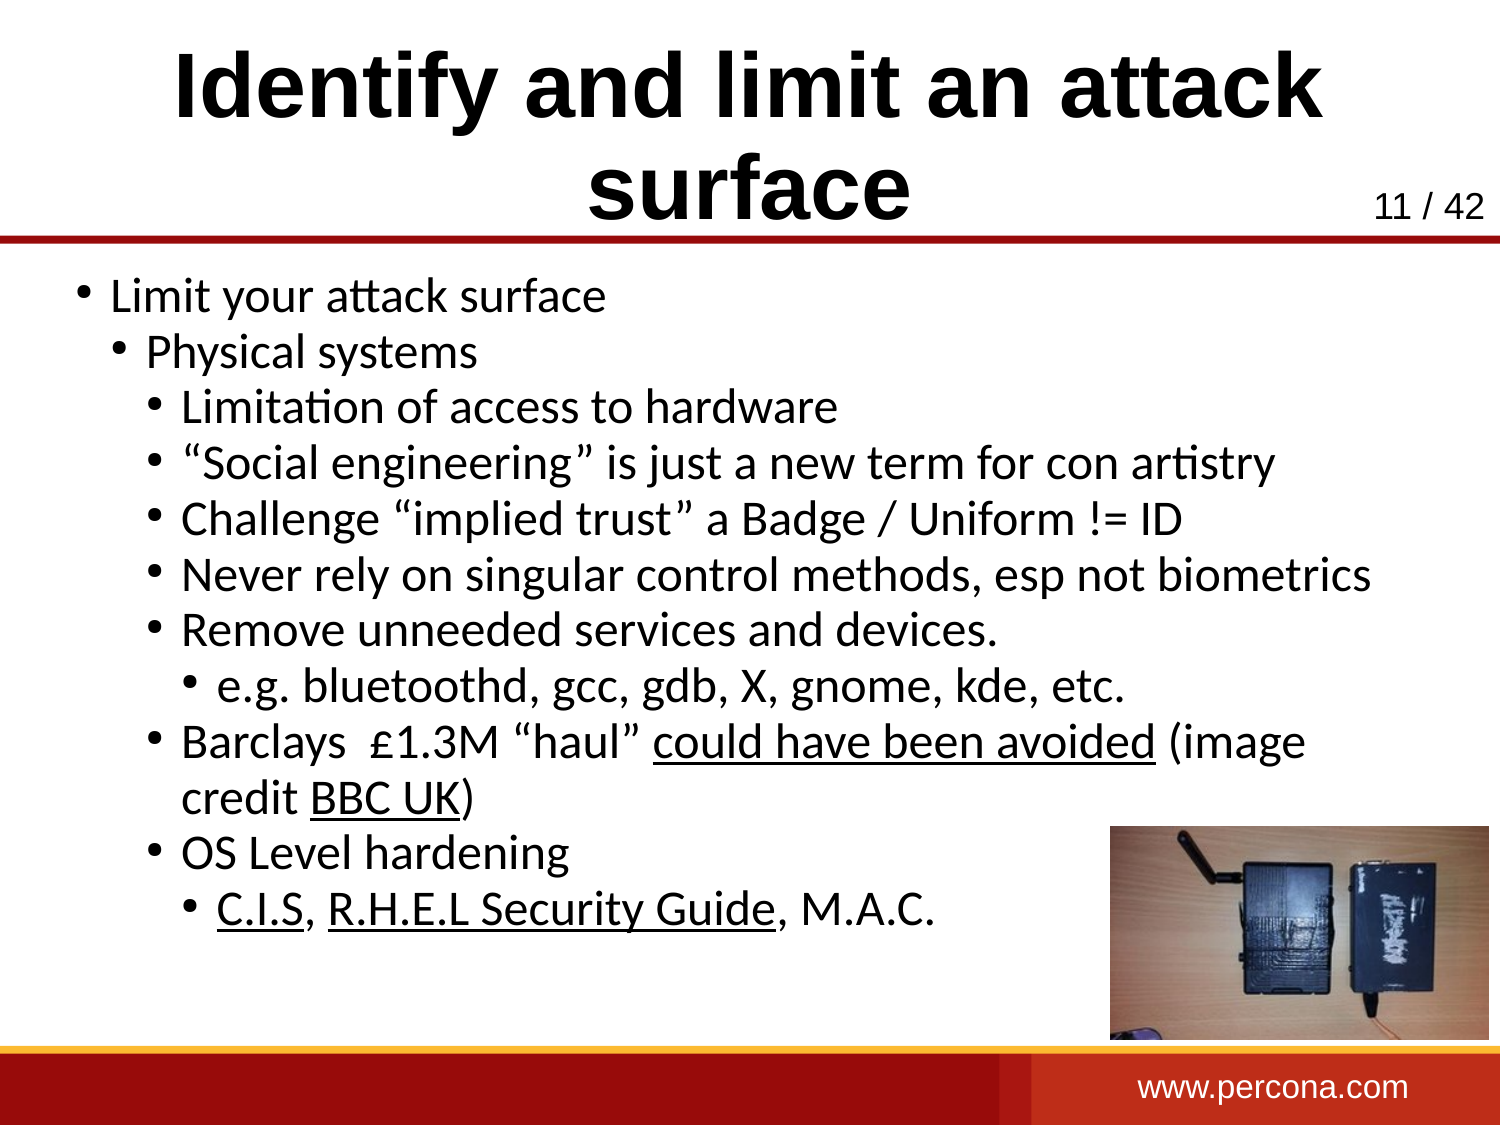

Identify and limit an attack surface
Limit your attack surface
Physical systems
Limitation of access to hardware
“Social engineering” is just a new term for con artistry
Challenge “implied trust” a Badge / Uniform != ID
Never rely on singular control methods, esp not biometrics
Remove unneeded services and devices.
e.g. bluetoothd, gcc, gdb, X, gnome, kde, etc.
Barclays £1.3M “haul” could have been avoided (image credit BBC UK)
OS Level hardening
C.I.S, R.H.E.L Security Guide, M.A.C.